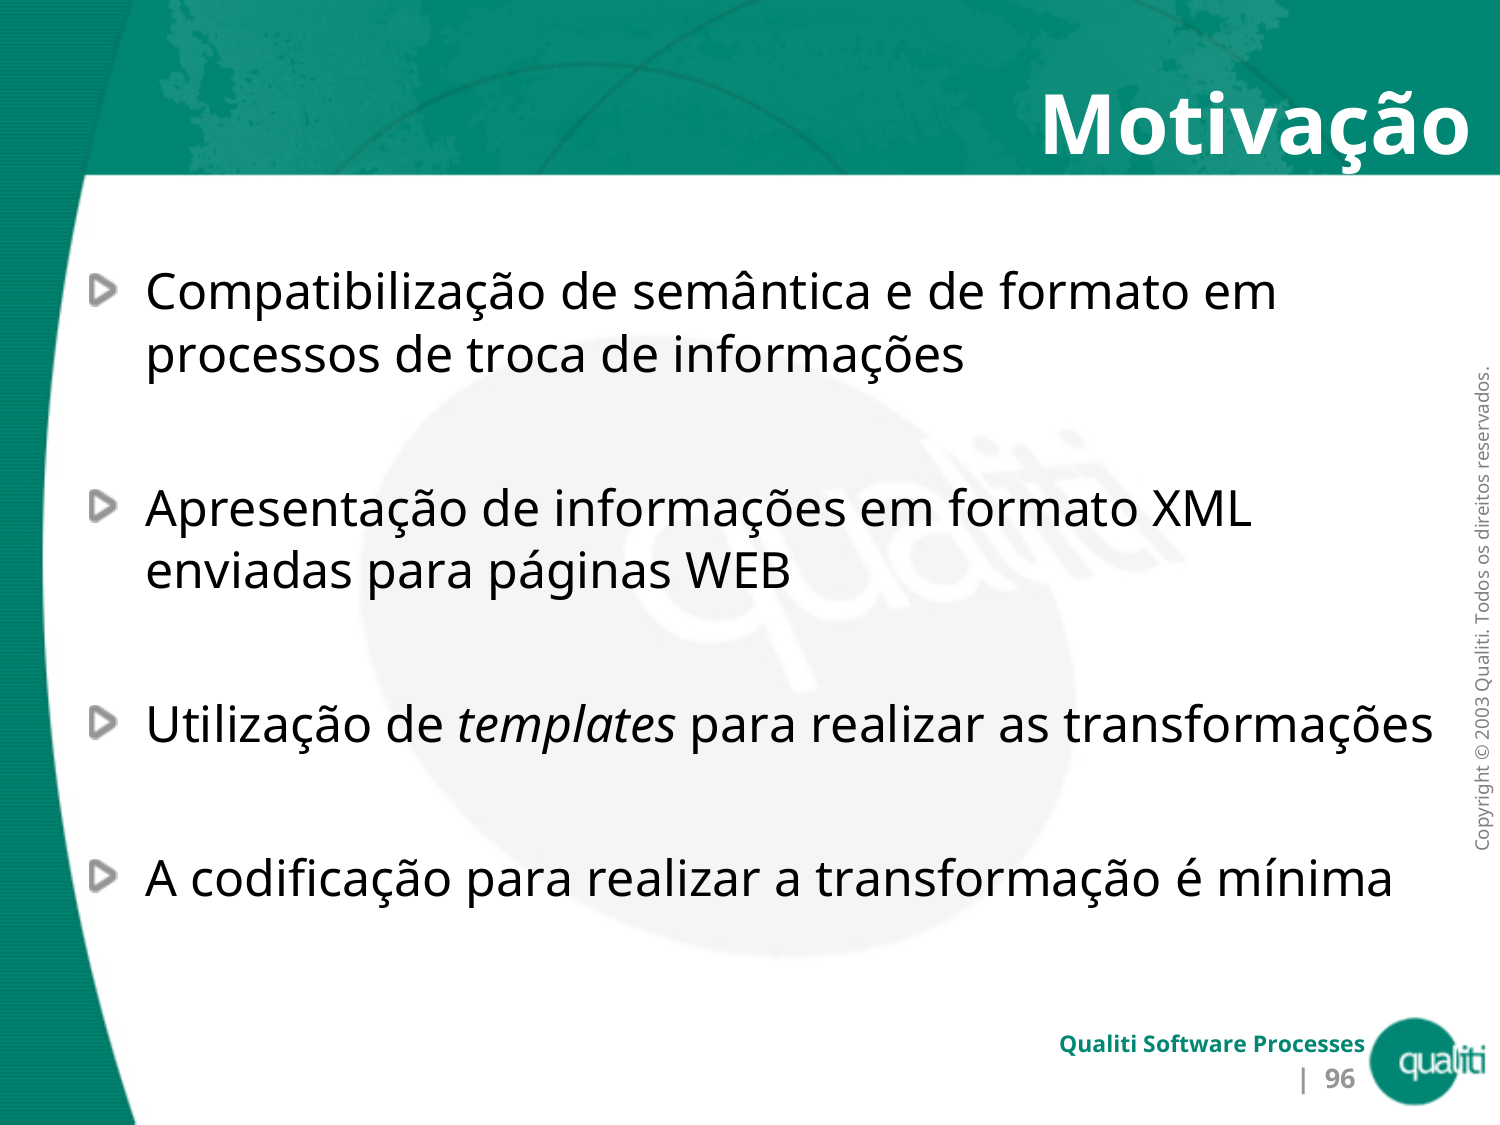

# Motivação
Compatibilização de semântica e de formato em processos de troca de informações
Apresentação de informações em formato XML enviadas para páginas WEB
Utilização de templates para realizar as transformações
A codificação para realizar a transformação é mínima